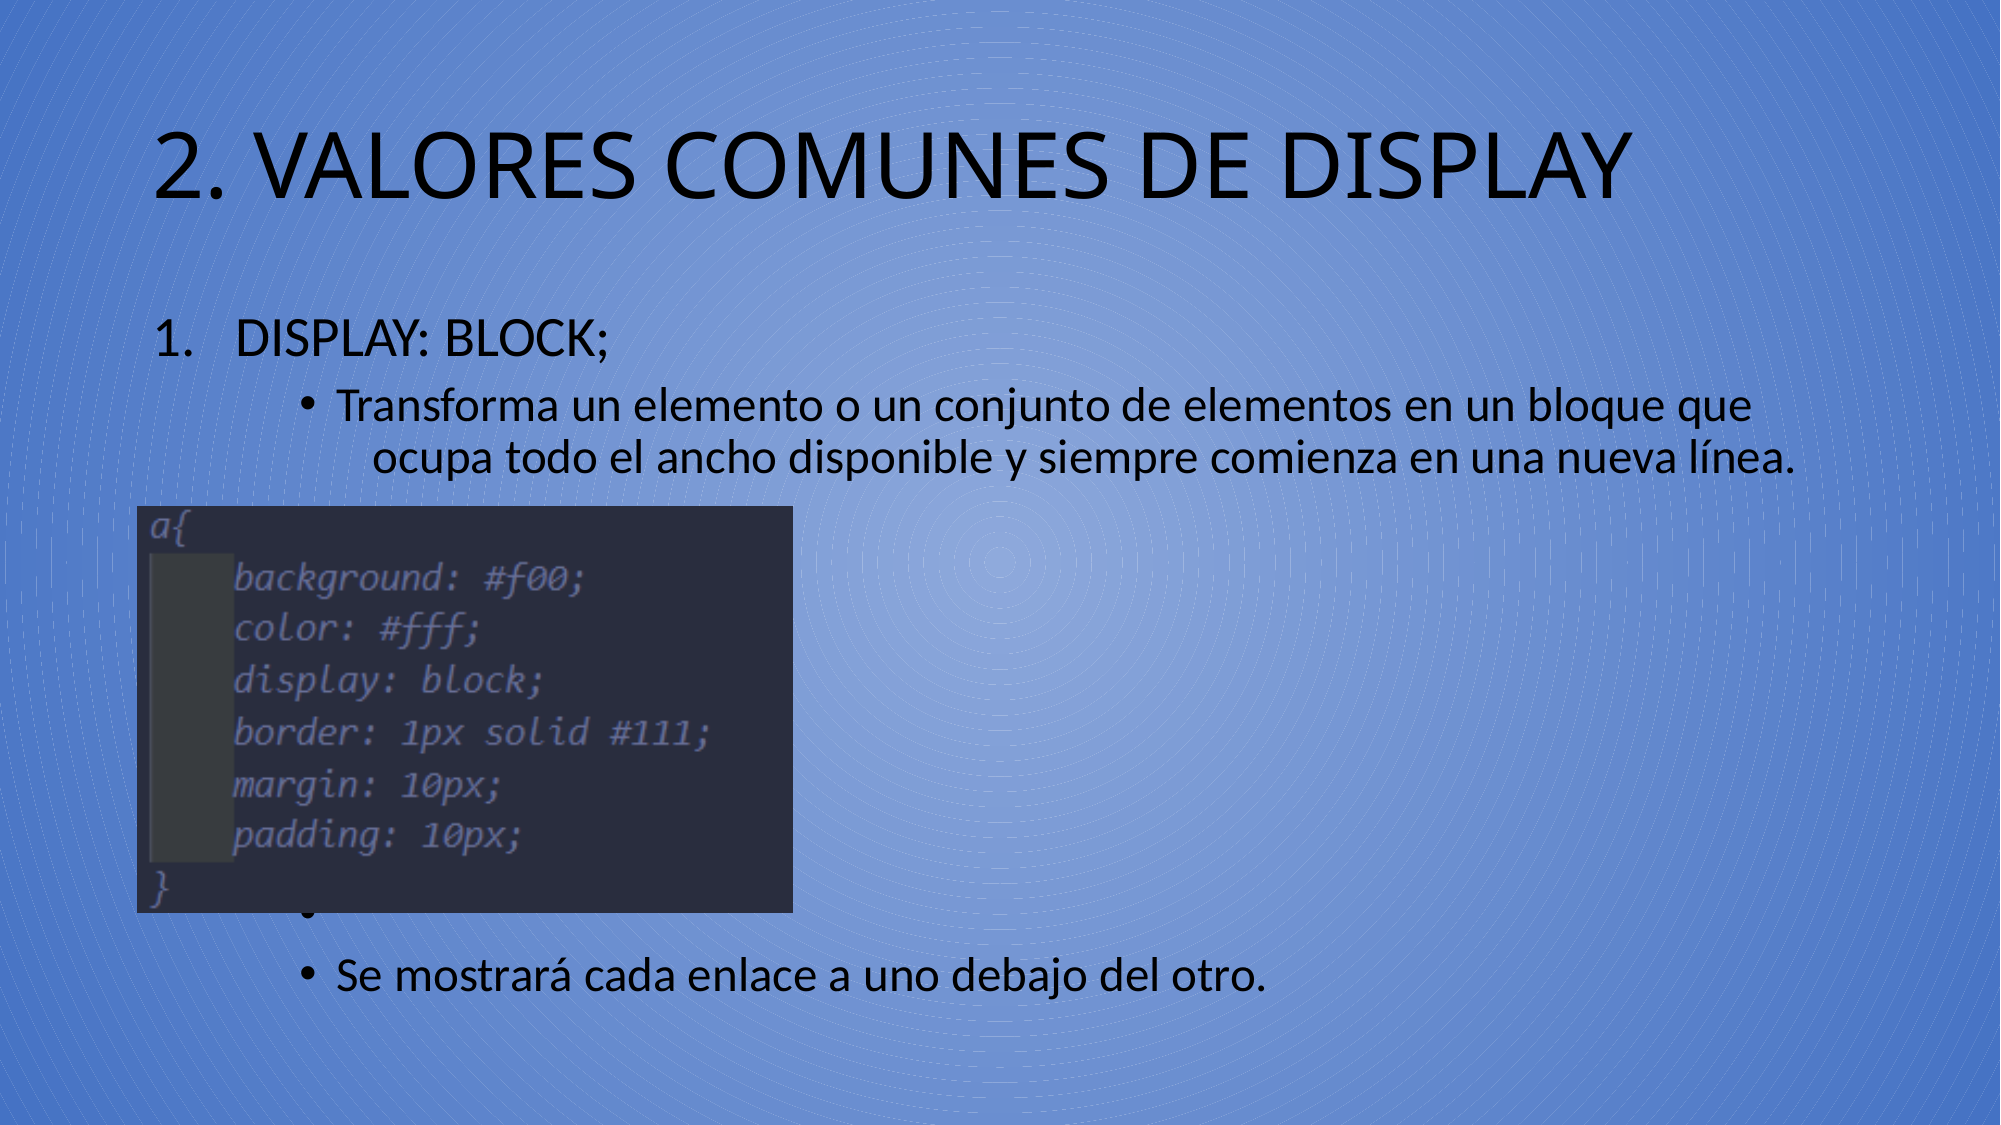

# 2. VALORES COMUNES DE DISPLAY
DISPLAY: BLOCK;
Transforma un elemento o un conjunto de elementos en un bloque que ocupa todo el ancho disponible y siempre comienza en una nueva línea.
Se mostrará cada enlace a uno debajo del otro.